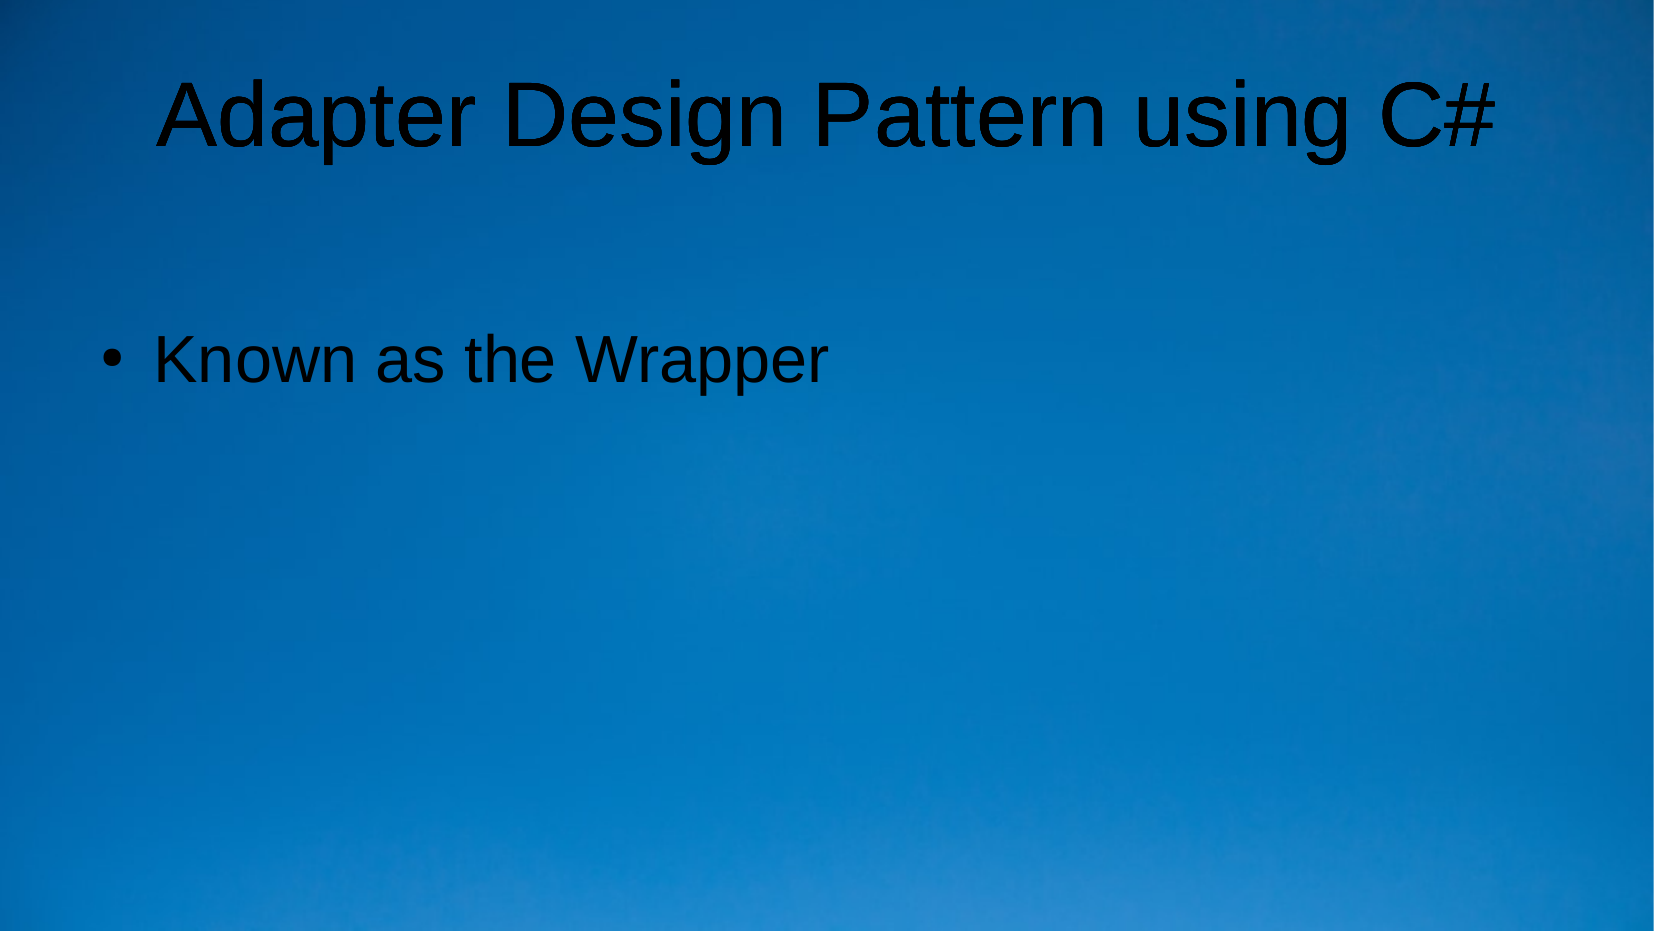

Adapter Design Pattern using C#
Adapter Design Pattern using C#
Adapter Design Pattern using C#
Adapter Design Pattern using C#
# Known as the Wrapper